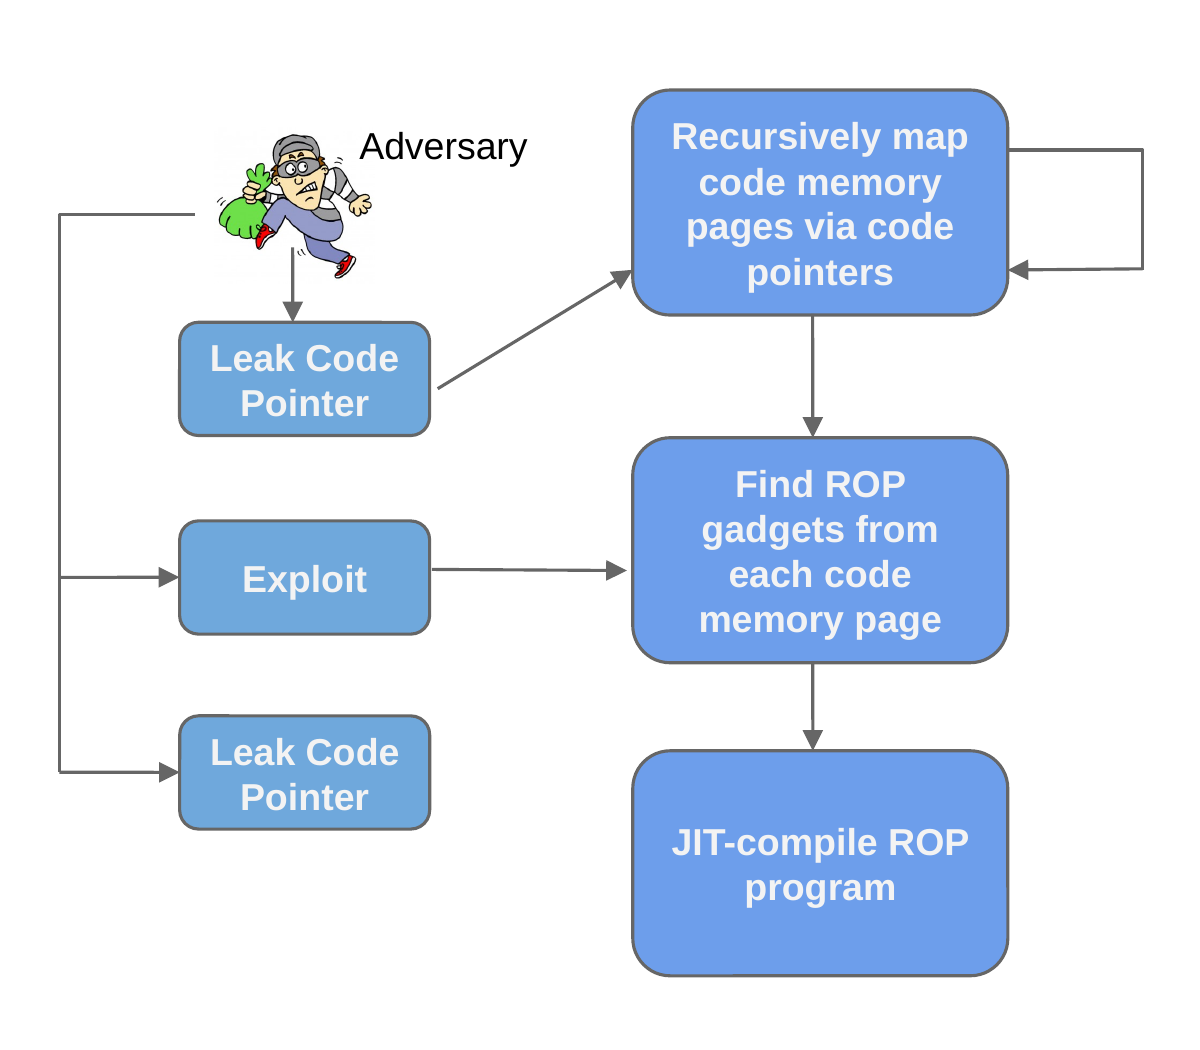

Recursively map code memory pages via code pointers
Adversary
Leak Code Pointer
Find ROP gadgets from each code memory page
Exploit
Leak Code Pointer
JIT-compile ROP program